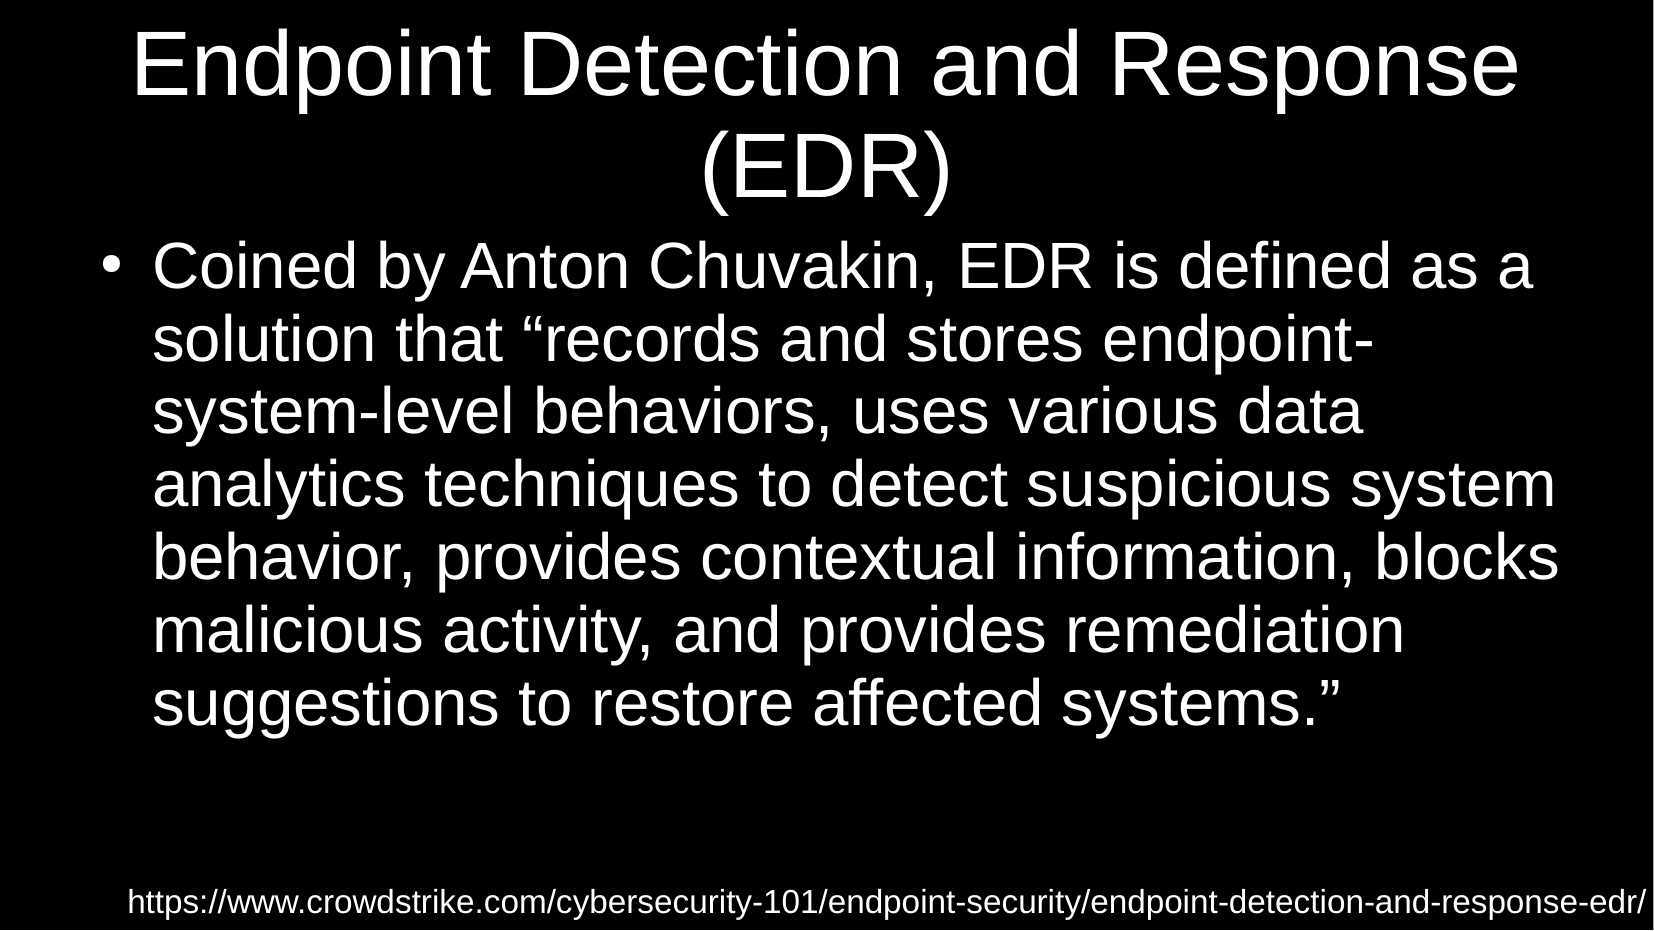

# Endpoint Detection and Response (EDR)
Coined by Anton Chuvakin, EDR is defined as a solution that “records and stores endpoint-system-level behaviors, uses various data analytics techniques to detect suspicious system behavior, provides contextual information, blocks malicious activity, and provides remediation suggestions to restore affected systems.”
https://www.crowdstrike.com/cybersecurity-101/endpoint-security/endpoint-detection-and-response-edr/